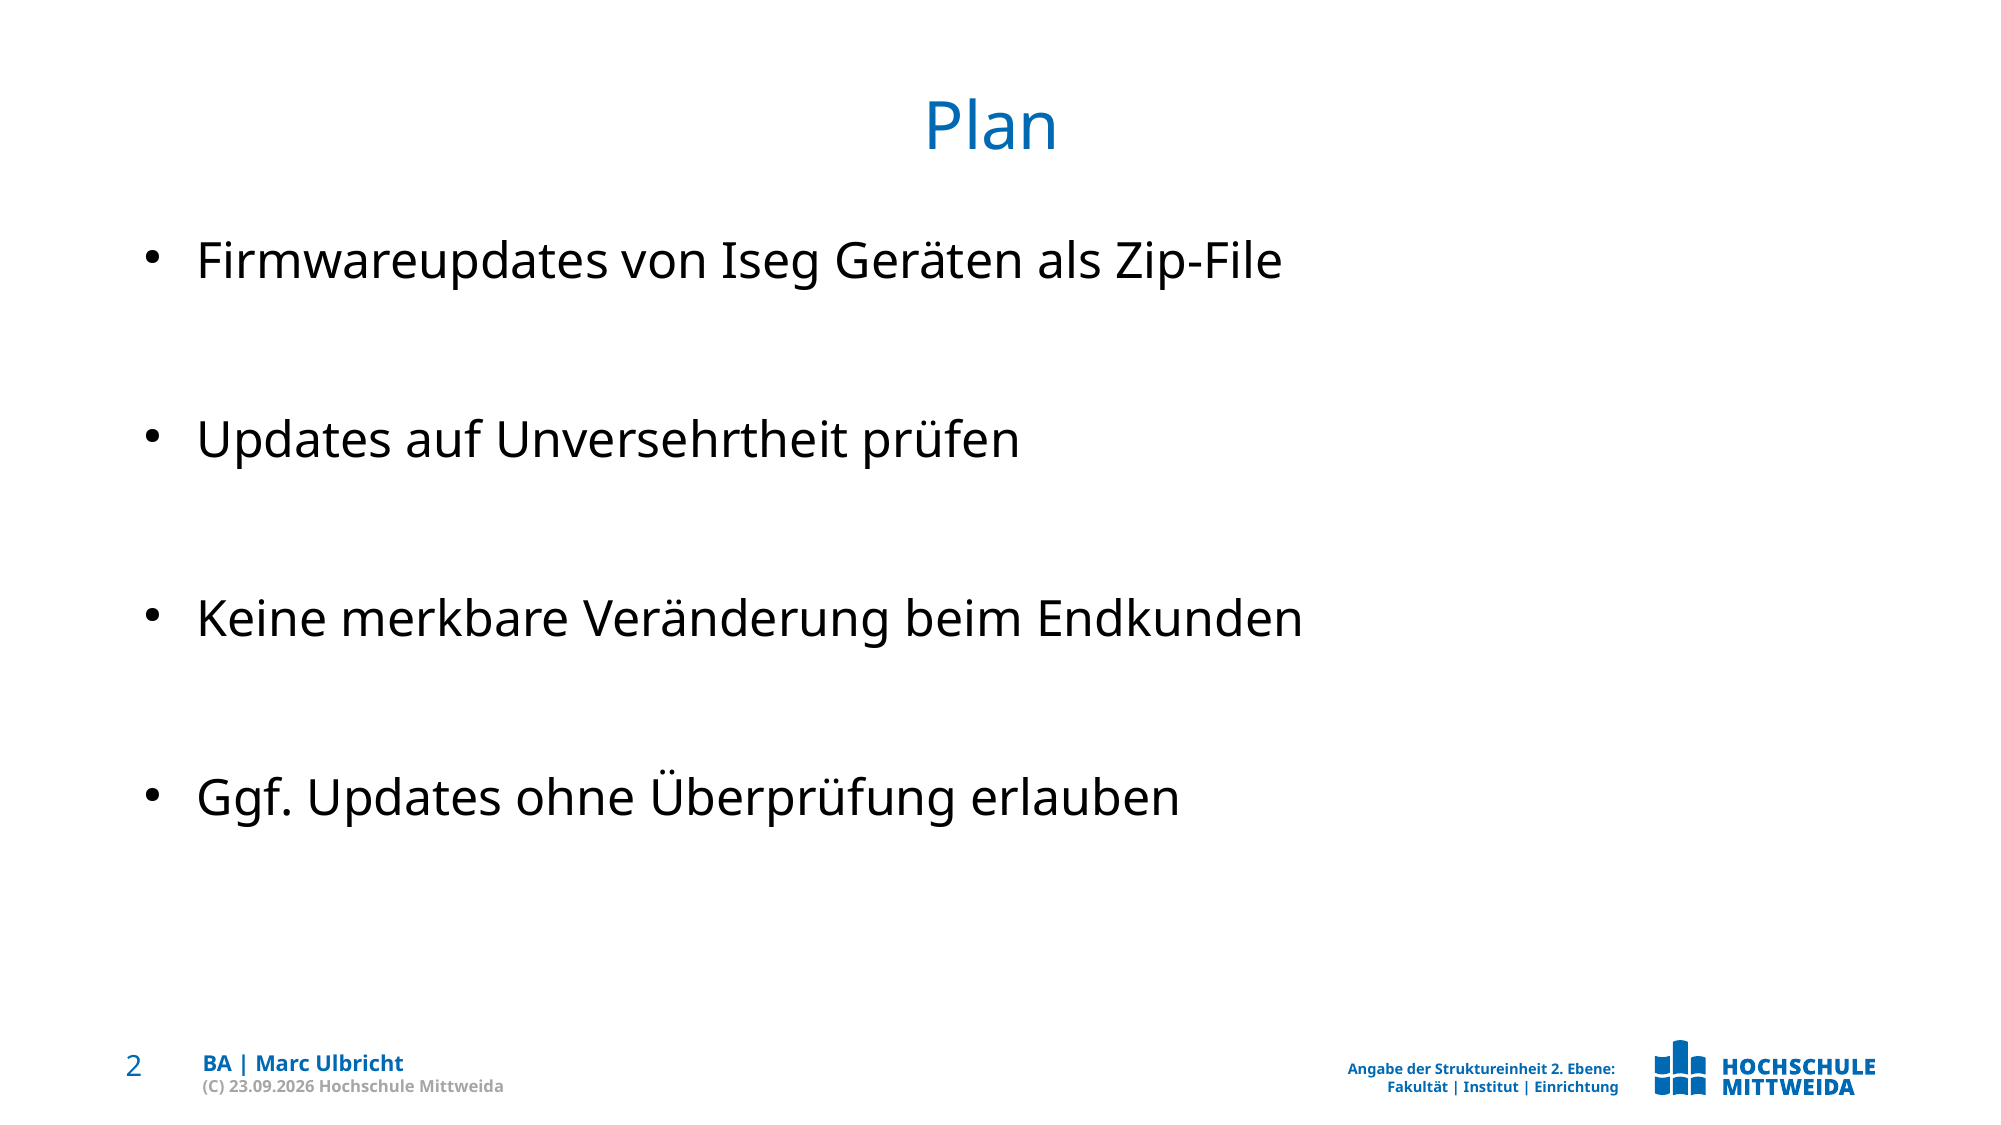

# Plan
Firmwareupdates von Iseg Geräten als Zip-File
Updates auf Unversehrtheit prüfen
Keine merkbare Veränderung beim Endkunden
Ggf. Updates ohne Überprüfung erlauben